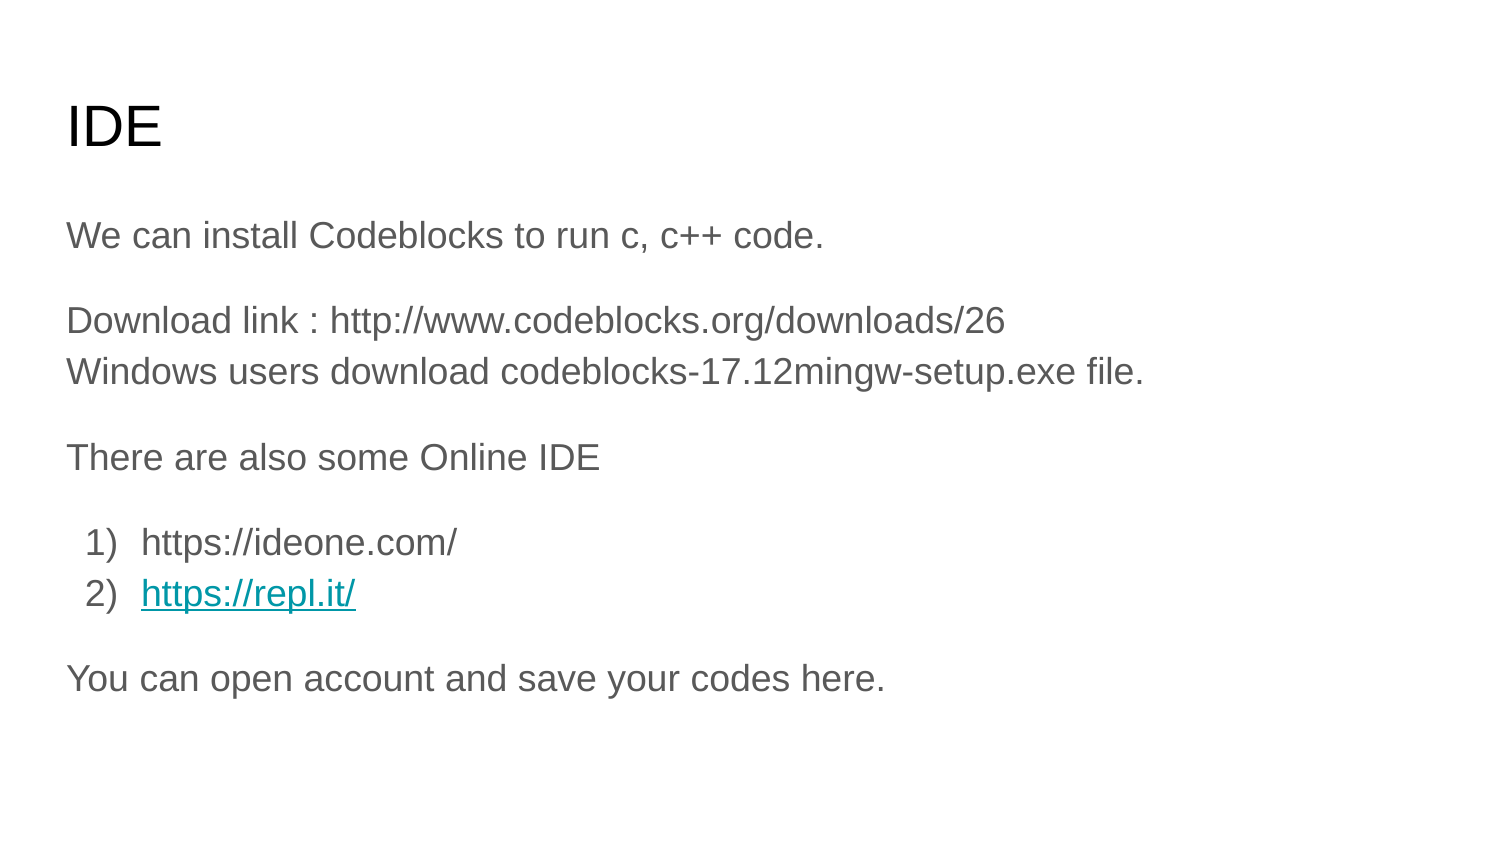

# IDE
We can install Codeblocks to run c, c++ code.
Download link : http://www.codeblocks.org/downloads/26
Windows users download codeblocks-17.12mingw-setup.exe file.
There are also some Online IDE
https://ideone.com/
https://repl.it/
You can open account and save your codes here.